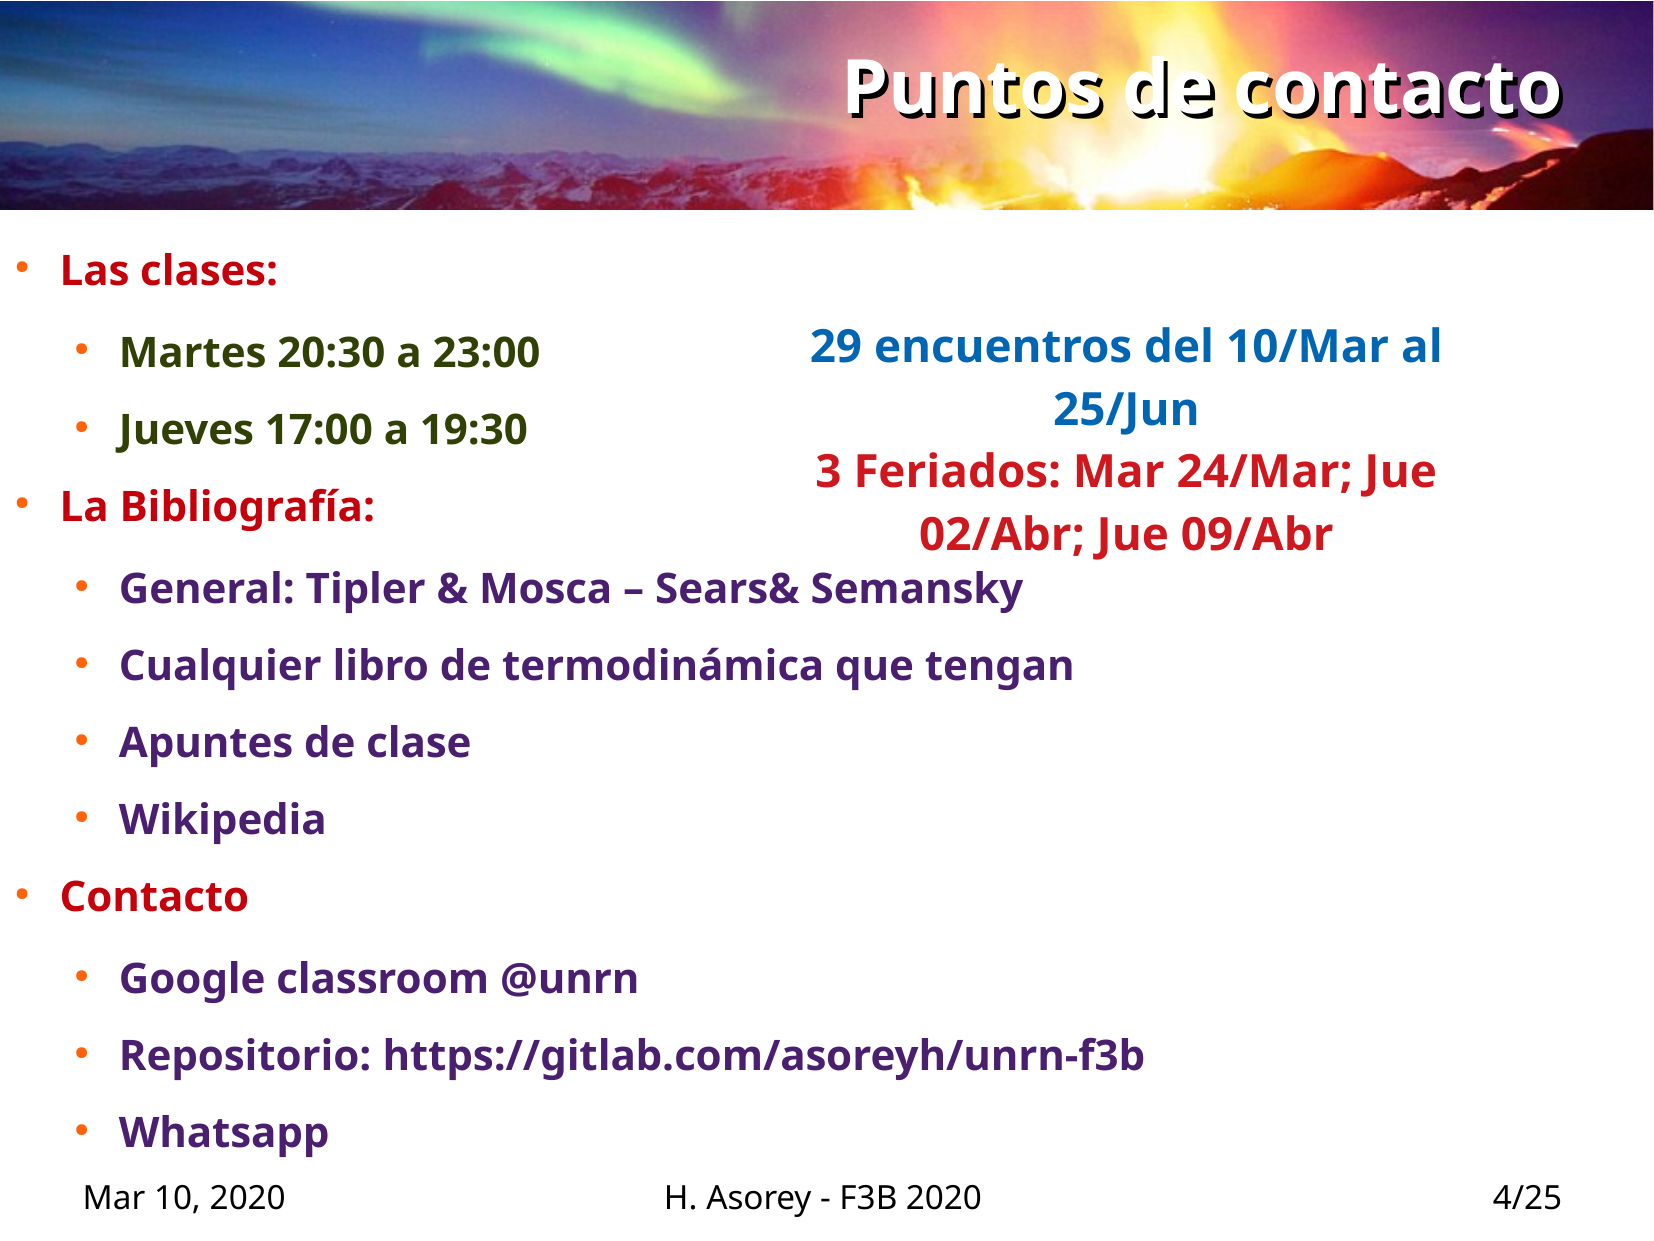

# Puntos de contacto
Las clases:
Martes 20:30 a 23:00
Jueves 17:00 a 19:30
La Bibliografía:
General: Tipler & Mosca – Sears& Semansky
Cualquier libro de termodinámica que tengan
Apuntes de clase
Wikipedia
Contacto
Google classroom @unrn
Repositorio: https://gitlab.com/asoreyh/unrn-f3b
Whatsapp
29 encuentros del 10/Mar al 25/Jun
3 Feriados: Mar 24/Mar; Jue 02/Abr; Jue 09/Abr
Mar 10, 2020
H. Asorey - F3B 2020
4